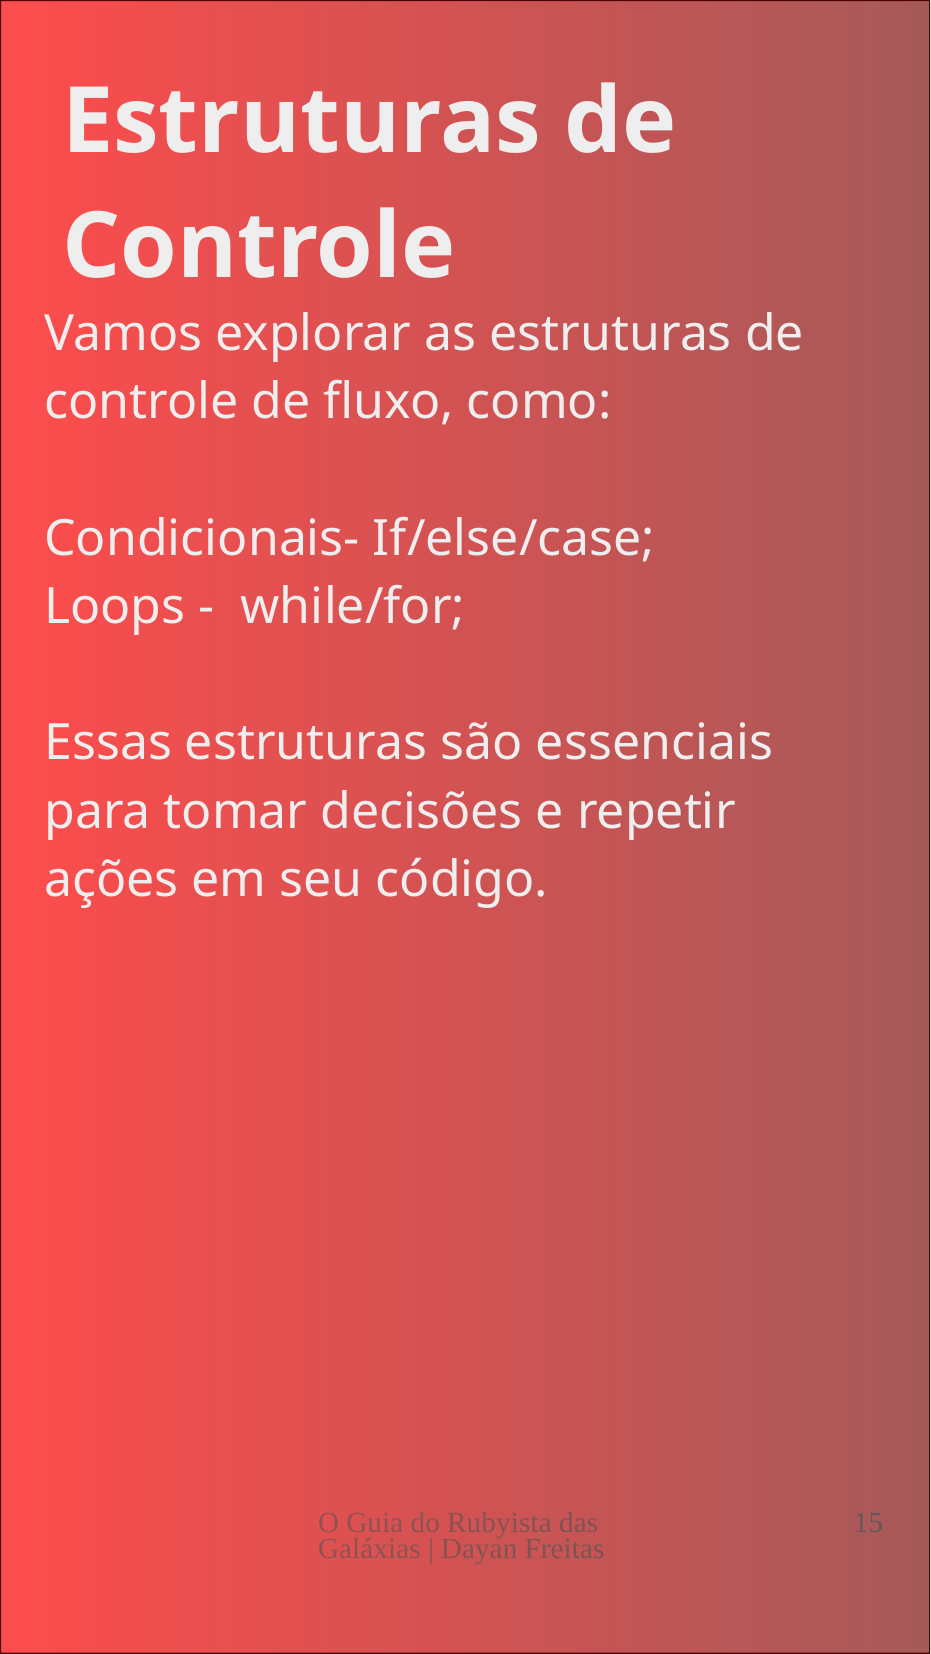

Estruturas de Controle
Vamos explorar as estruturas de controle de fluxo, como:
Condicionais- If/else/case;
Loops - while/for;
Essas estruturas são essenciais para tomar decisões e repetir ações em seu código.
O Guia do Rubyista das Galáxias | Dayan Freitas
15